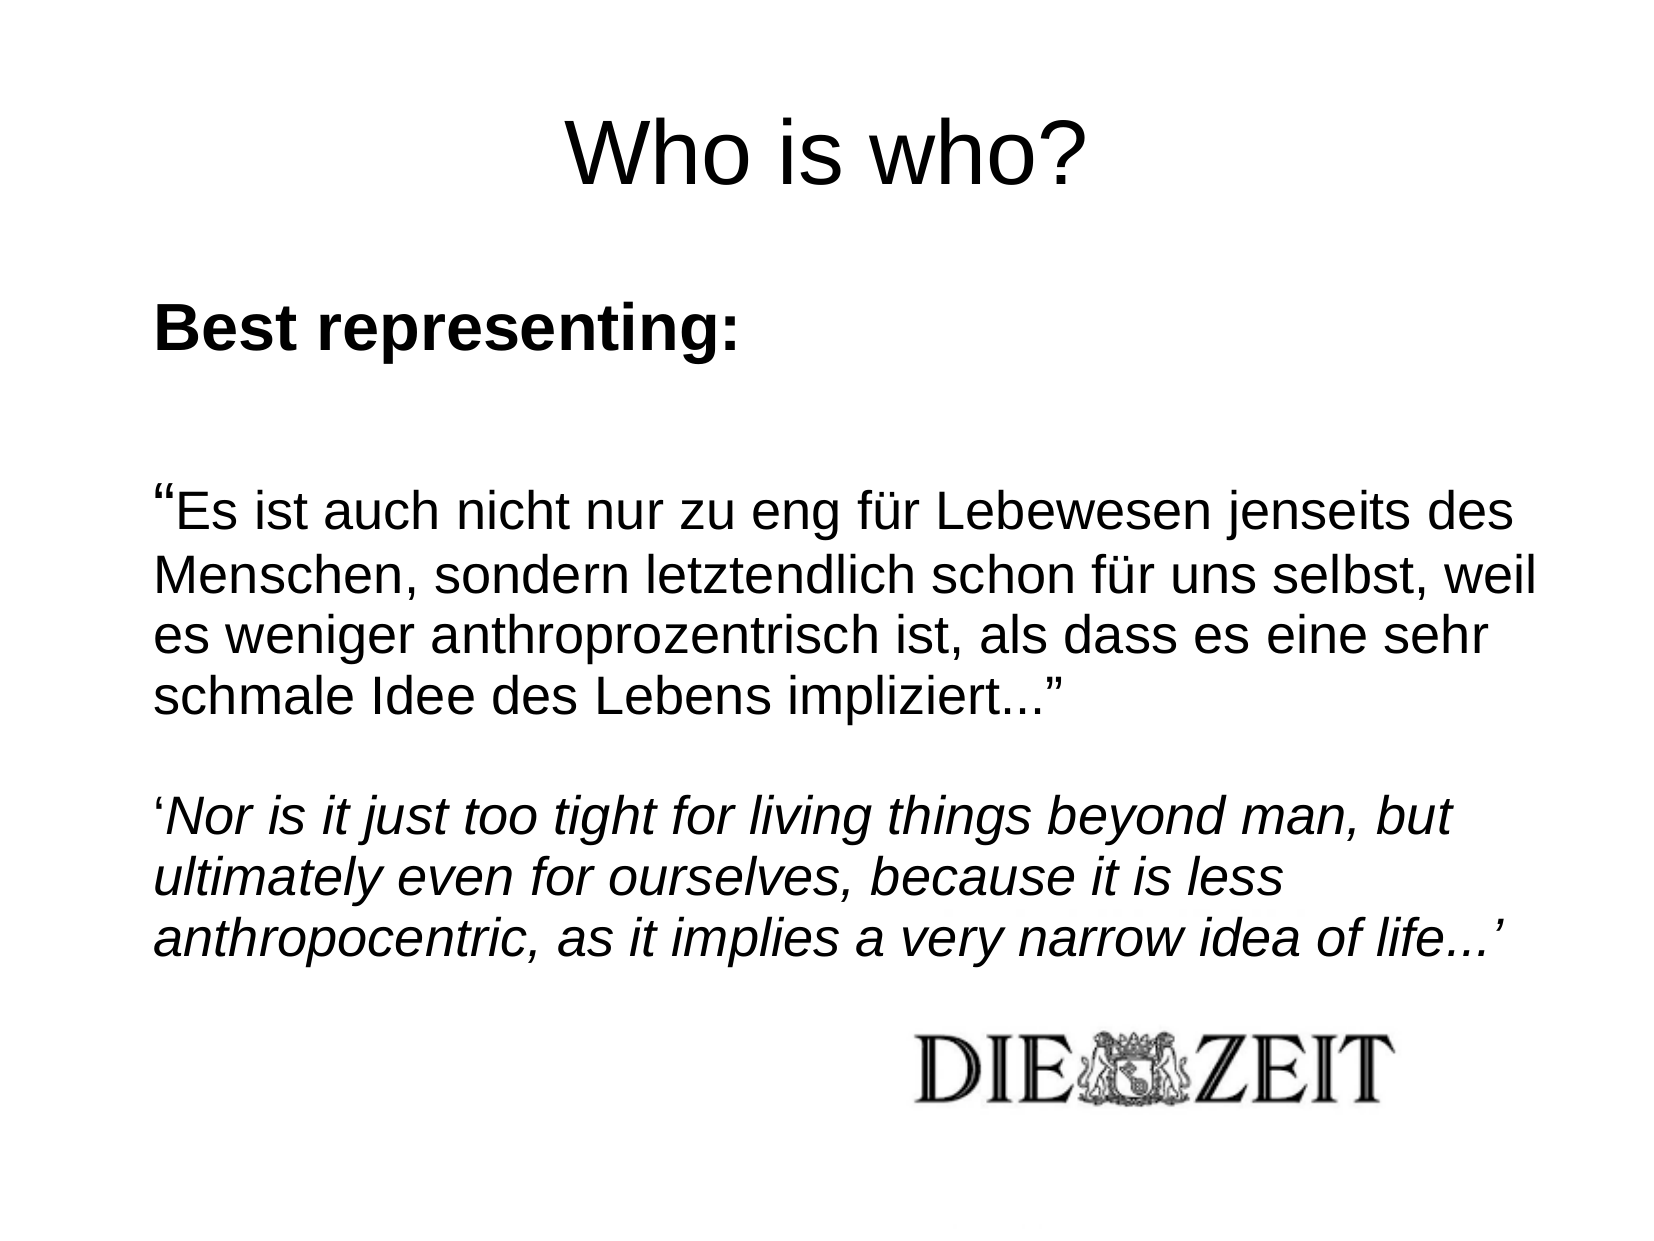

# Who is who?
Best representing:
“Es ist auch nicht nur zu eng für Lebewesen jenseits des Menschen, sondern letztendlich schon für uns selbst, weil es weniger anthroprozentrisch ist, als dass es eine sehr schmale Idee des Lebens impliziert...”
‘Nor is it just too tight for living things beyond man, but ultimately even for ourselves, because it is less anthropocentric, as it implies a very narrow idea of life...’